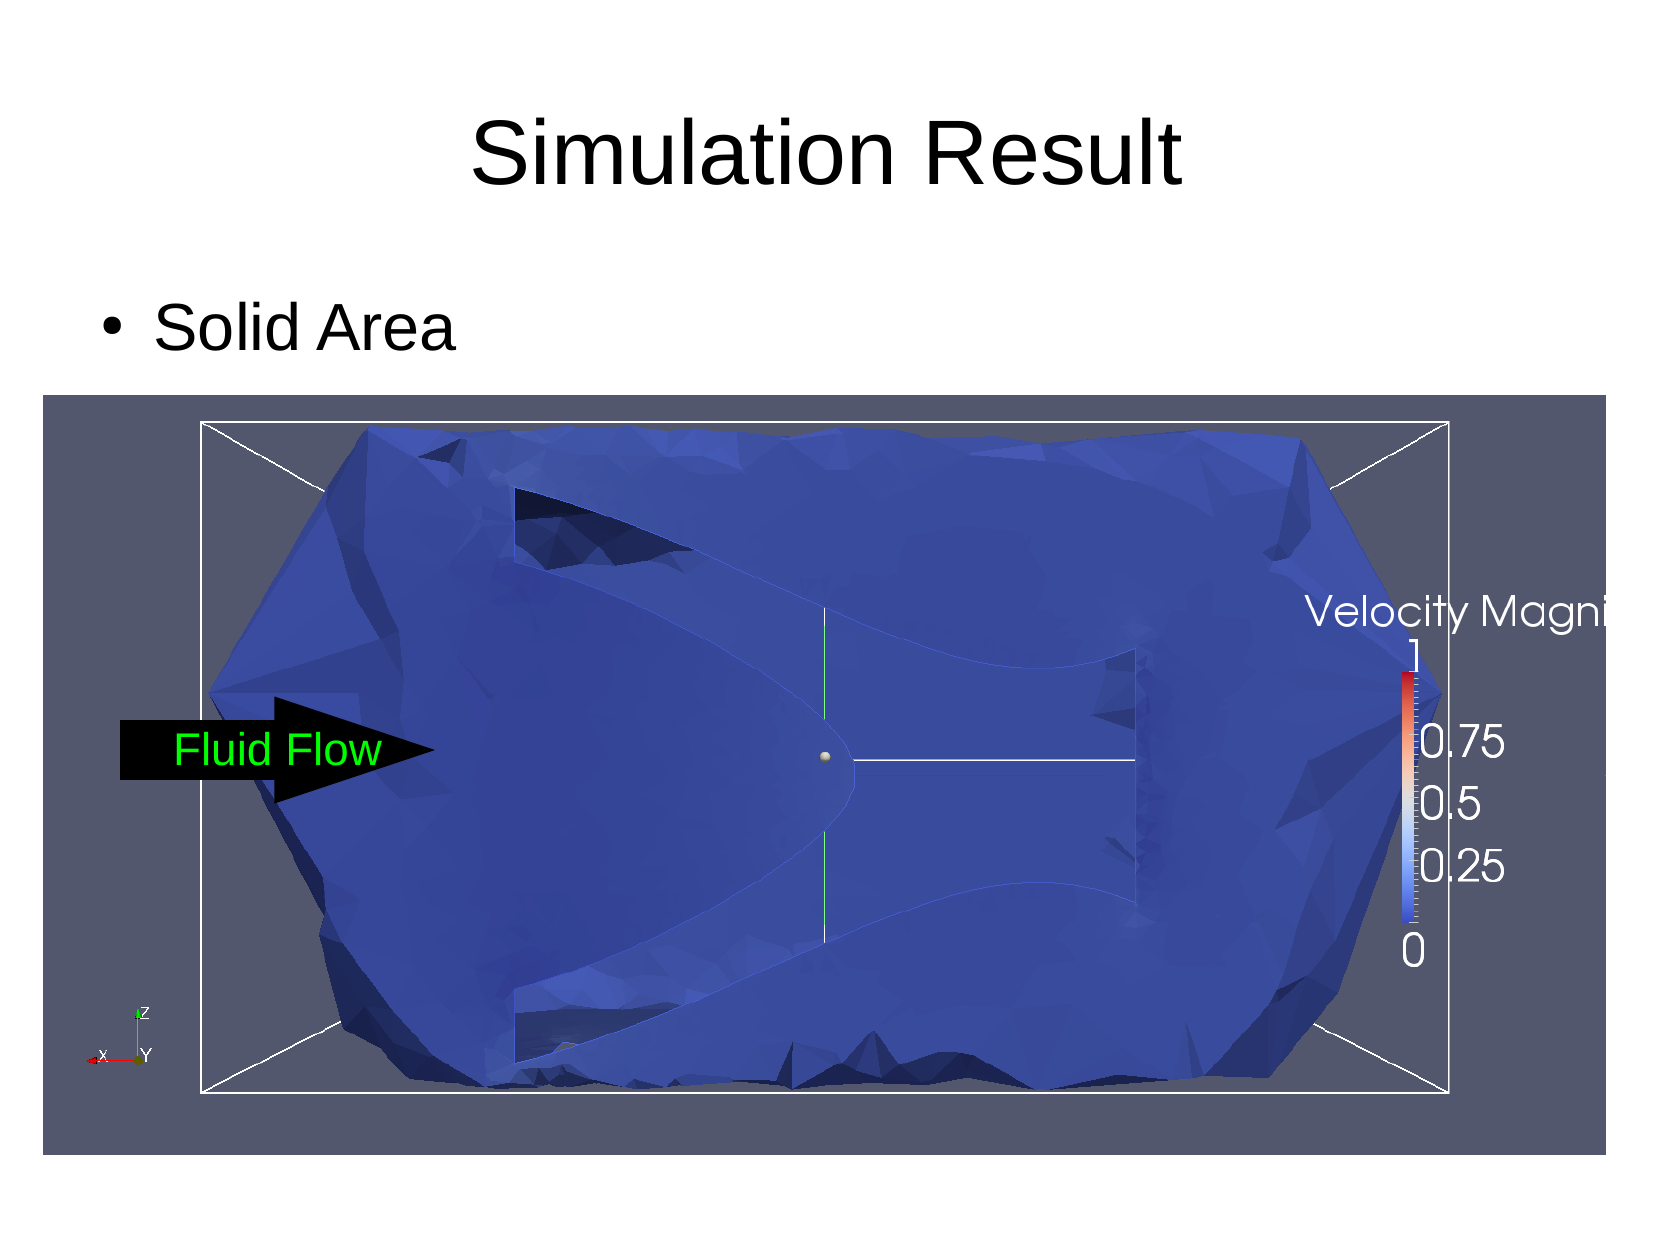

# Simulation Result
Solid Area
Fluid Flow